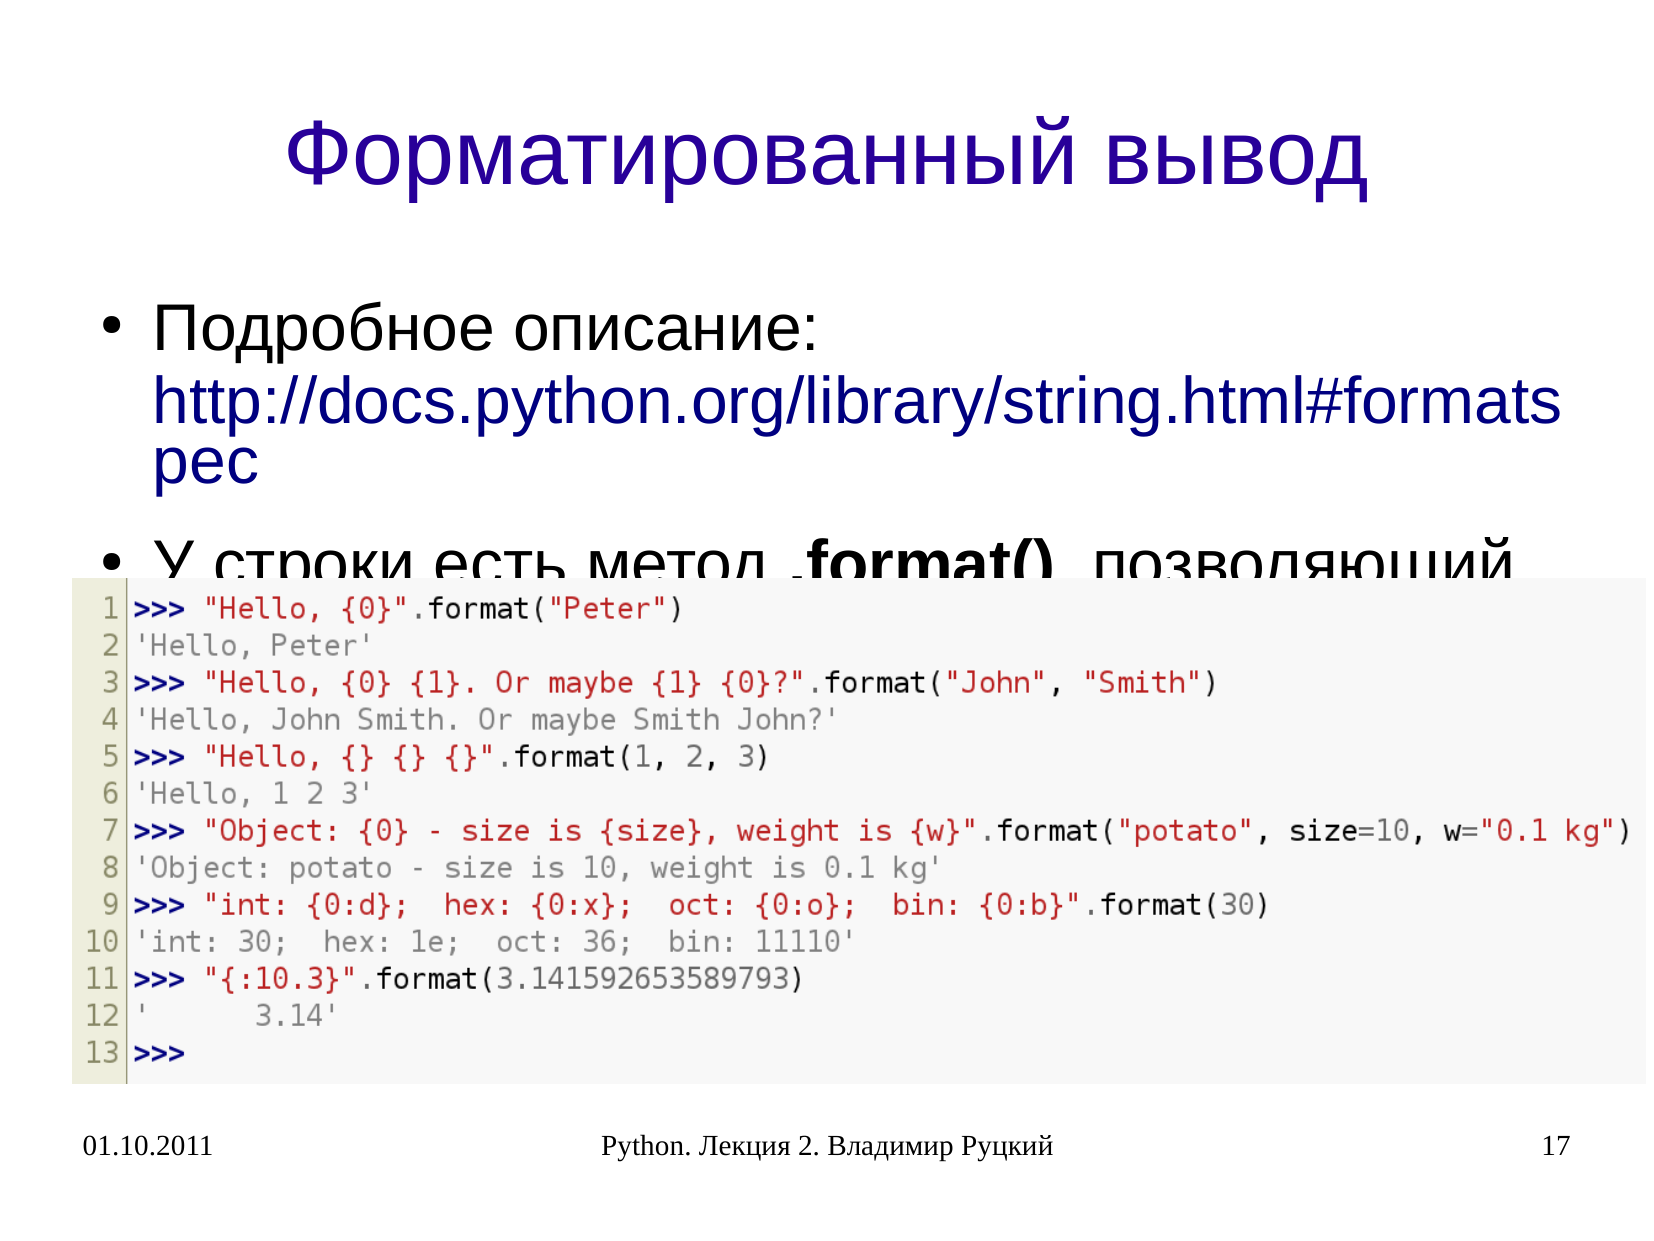

# Форматированный вывод
Подробное описание: http://docs.python.org/library/string.html#formatspec
У строки есть метод .format(), позволяющий создать форматированную строку из текущей
01.10.2011
Python. Лекция 2. Владимир Руцкий
17